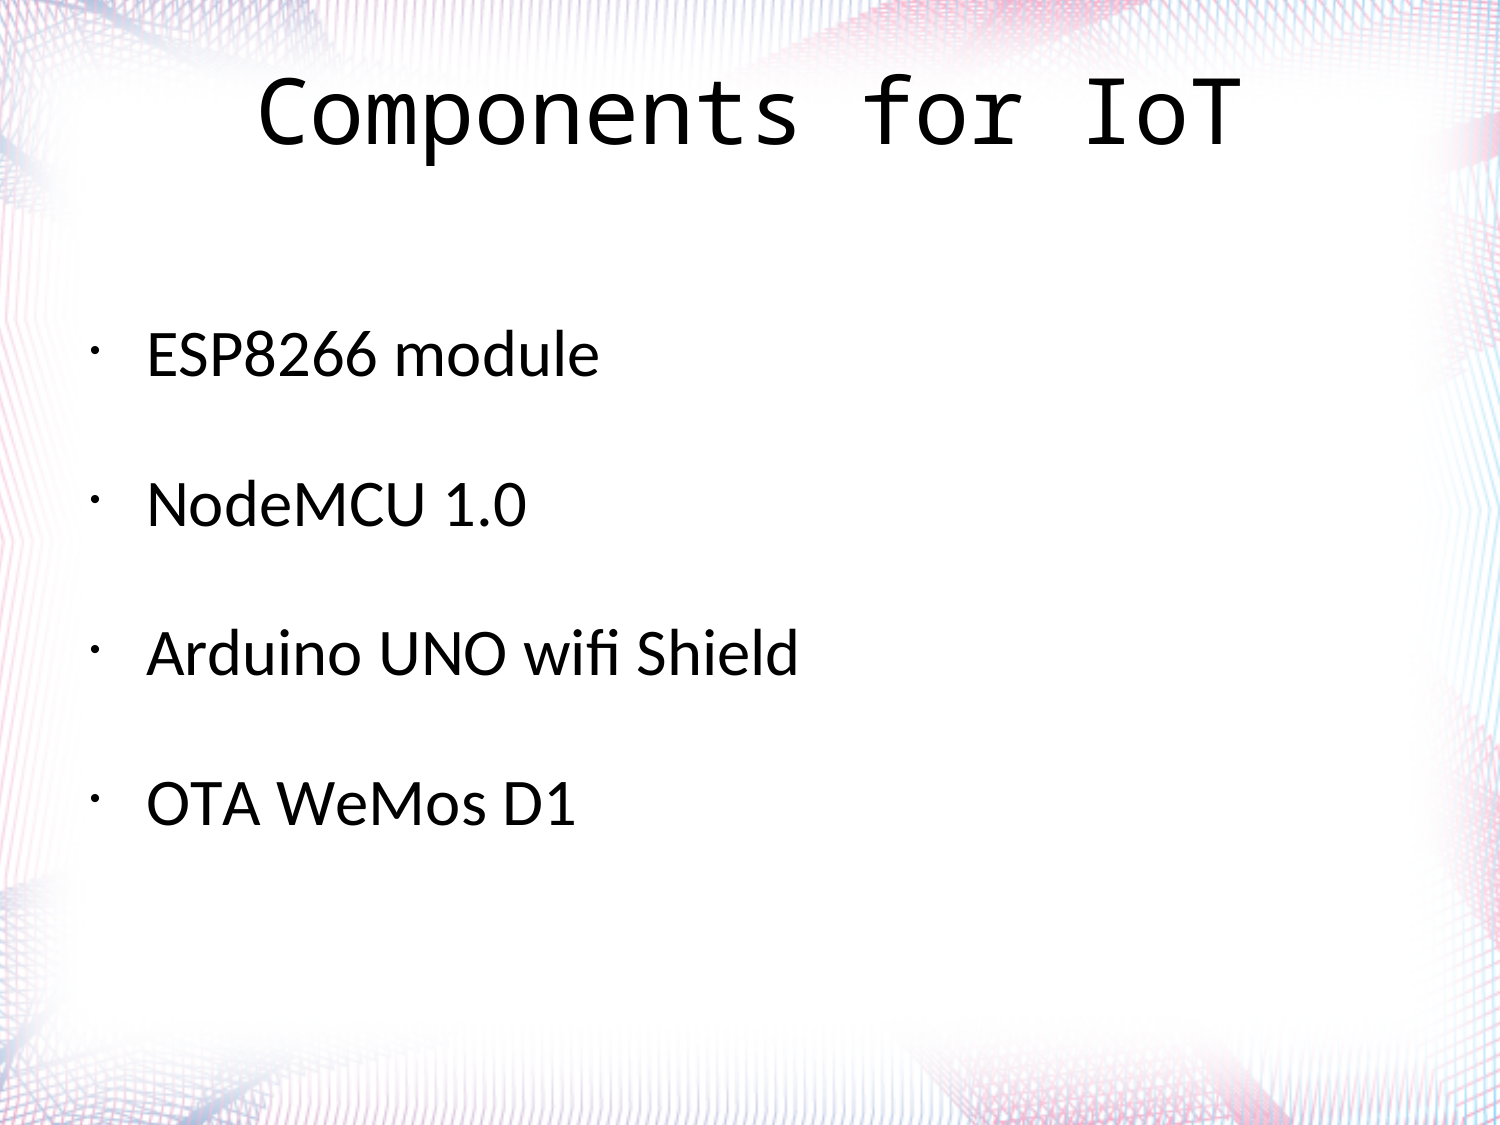

# Components for IoT
ESP8266 module
NodeMCU 1.0
Arduino UNO wifi Shield
OTA WeMos D1